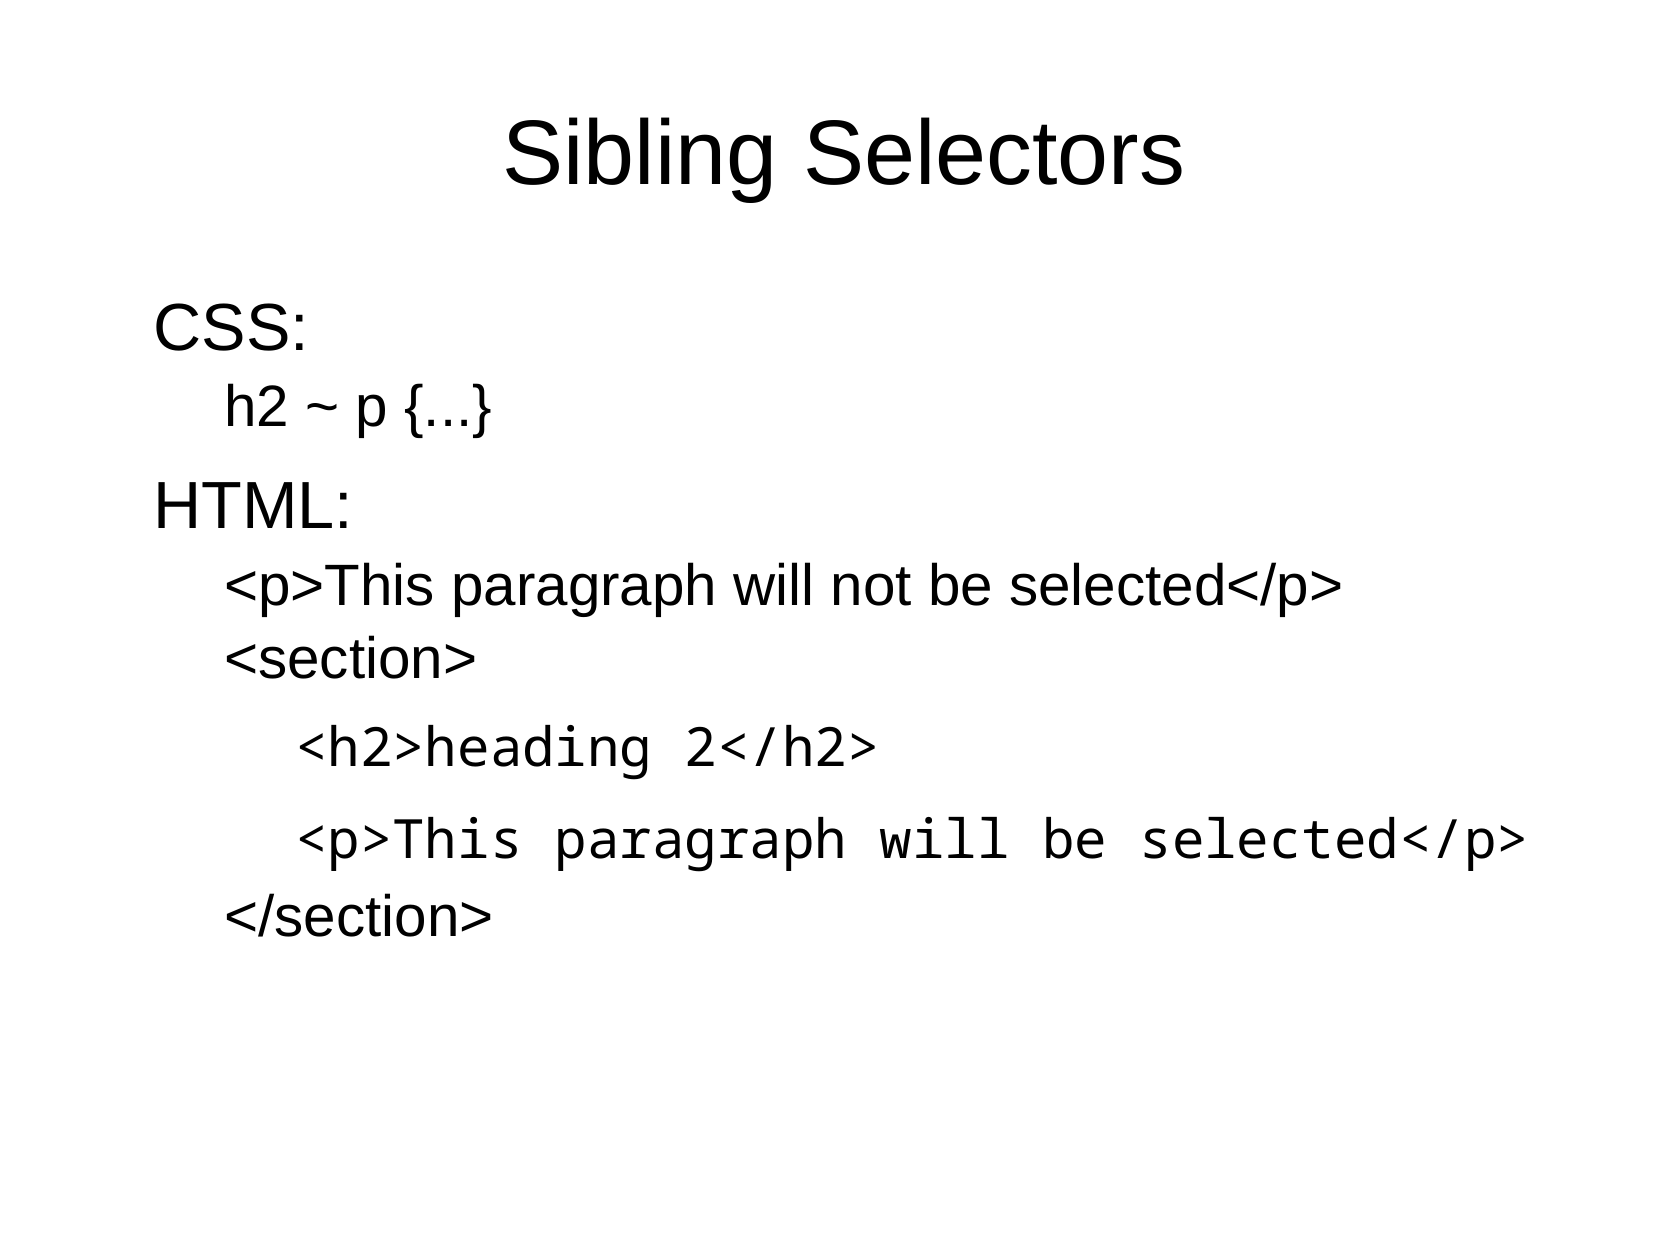

# Sibling Selectors
CSS:
h2 ~ p {...}
HTML:
<p>This paragraph will not be selected</p>
<section>
<h2>heading 2</h2>
<p>This paragraph will be selected</p>
</section>